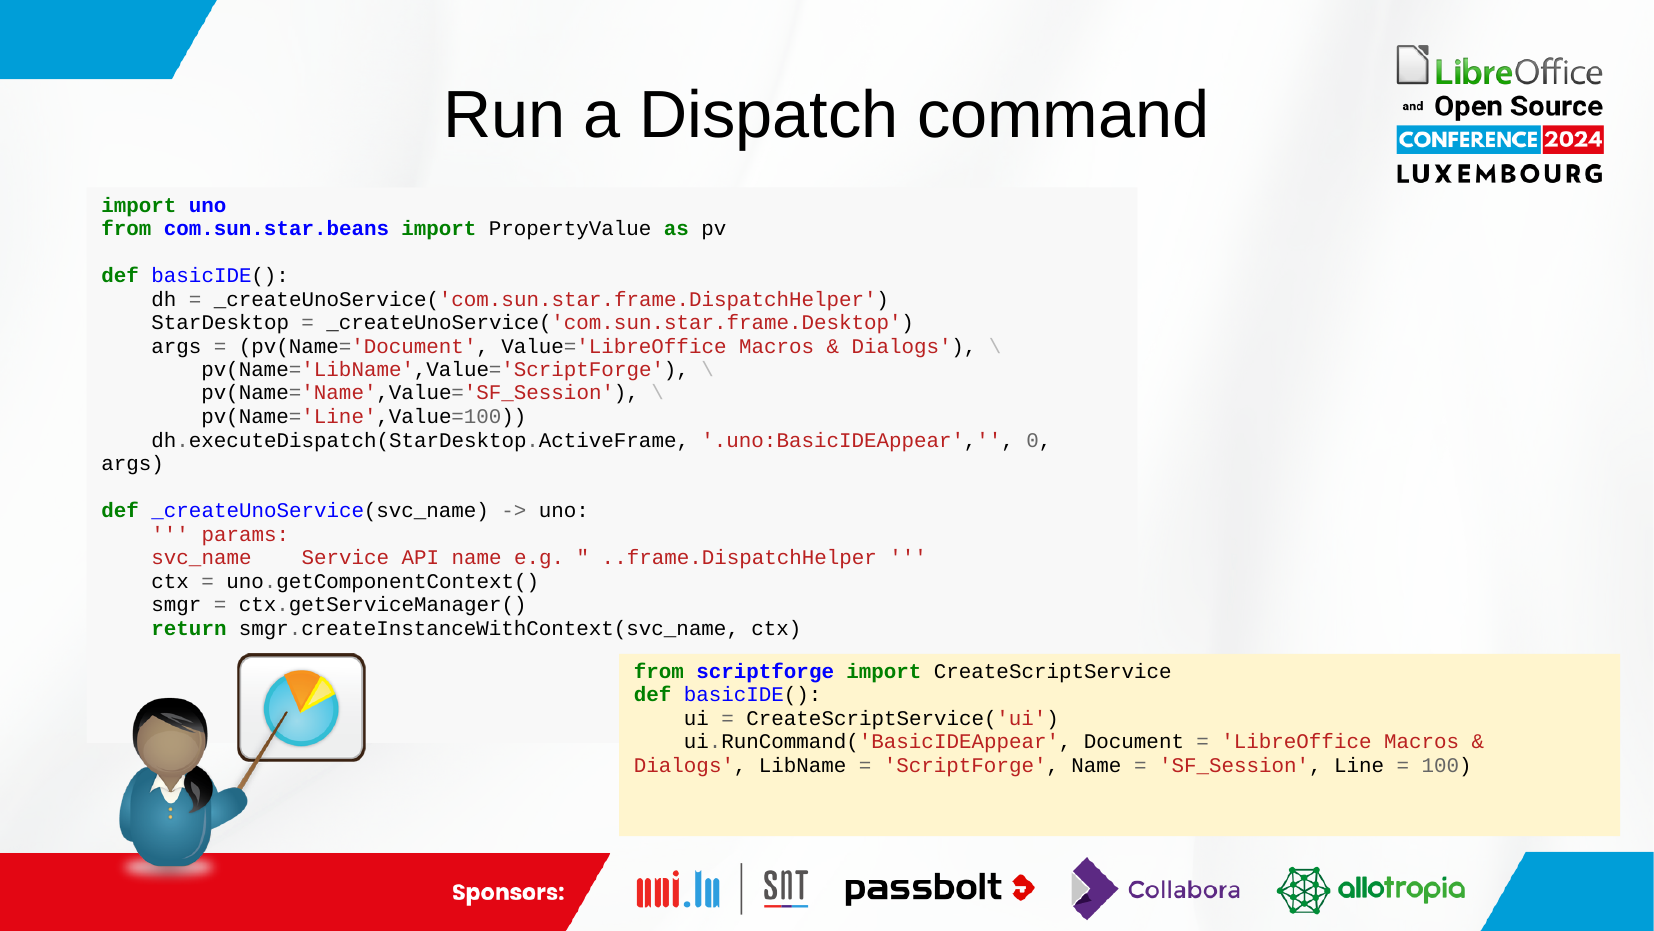

# Run a Dispatch command
import uno
from com.sun.star.beans import PropertyValue as pv
def basicIDE():
 dh = _createUnoService('com.sun.star.frame.DispatchHelper')
 StarDesktop = _createUnoService('com.sun.star.frame.Desktop')
 args = (pv(Name='Document', Value='LibreOffice Macros & Dialogs'), \
 pv(Name='LibName',Value='ScriptForge'), \
 pv(Name='Name',Value='SF_Session'), \
 pv(Name='Line',Value=100))
 dh.executeDispatch(StarDesktop.ActiveFrame, '.uno:BasicIDEAppear','', 0, args)
def _createUnoService(svc_name) -> uno:
 ''' params:
 svc_name Service API name e.g. " ..frame.DispatchHelper '''
 ctx = uno.getComponentContext()
 smgr = ctx.getServiceManager()
 return smgr.createInstanceWithContext(svc_name, ctx)
from scriptforge import CreateScriptService
def basicIDE():
 ui = CreateScriptService('ui')
 ui.RunCommand('BasicIDEAppear', Document = 'LibreOffice Macros & Dialogs', LibName = 'ScriptForge', Name = 'SF_Session', Line = 100)